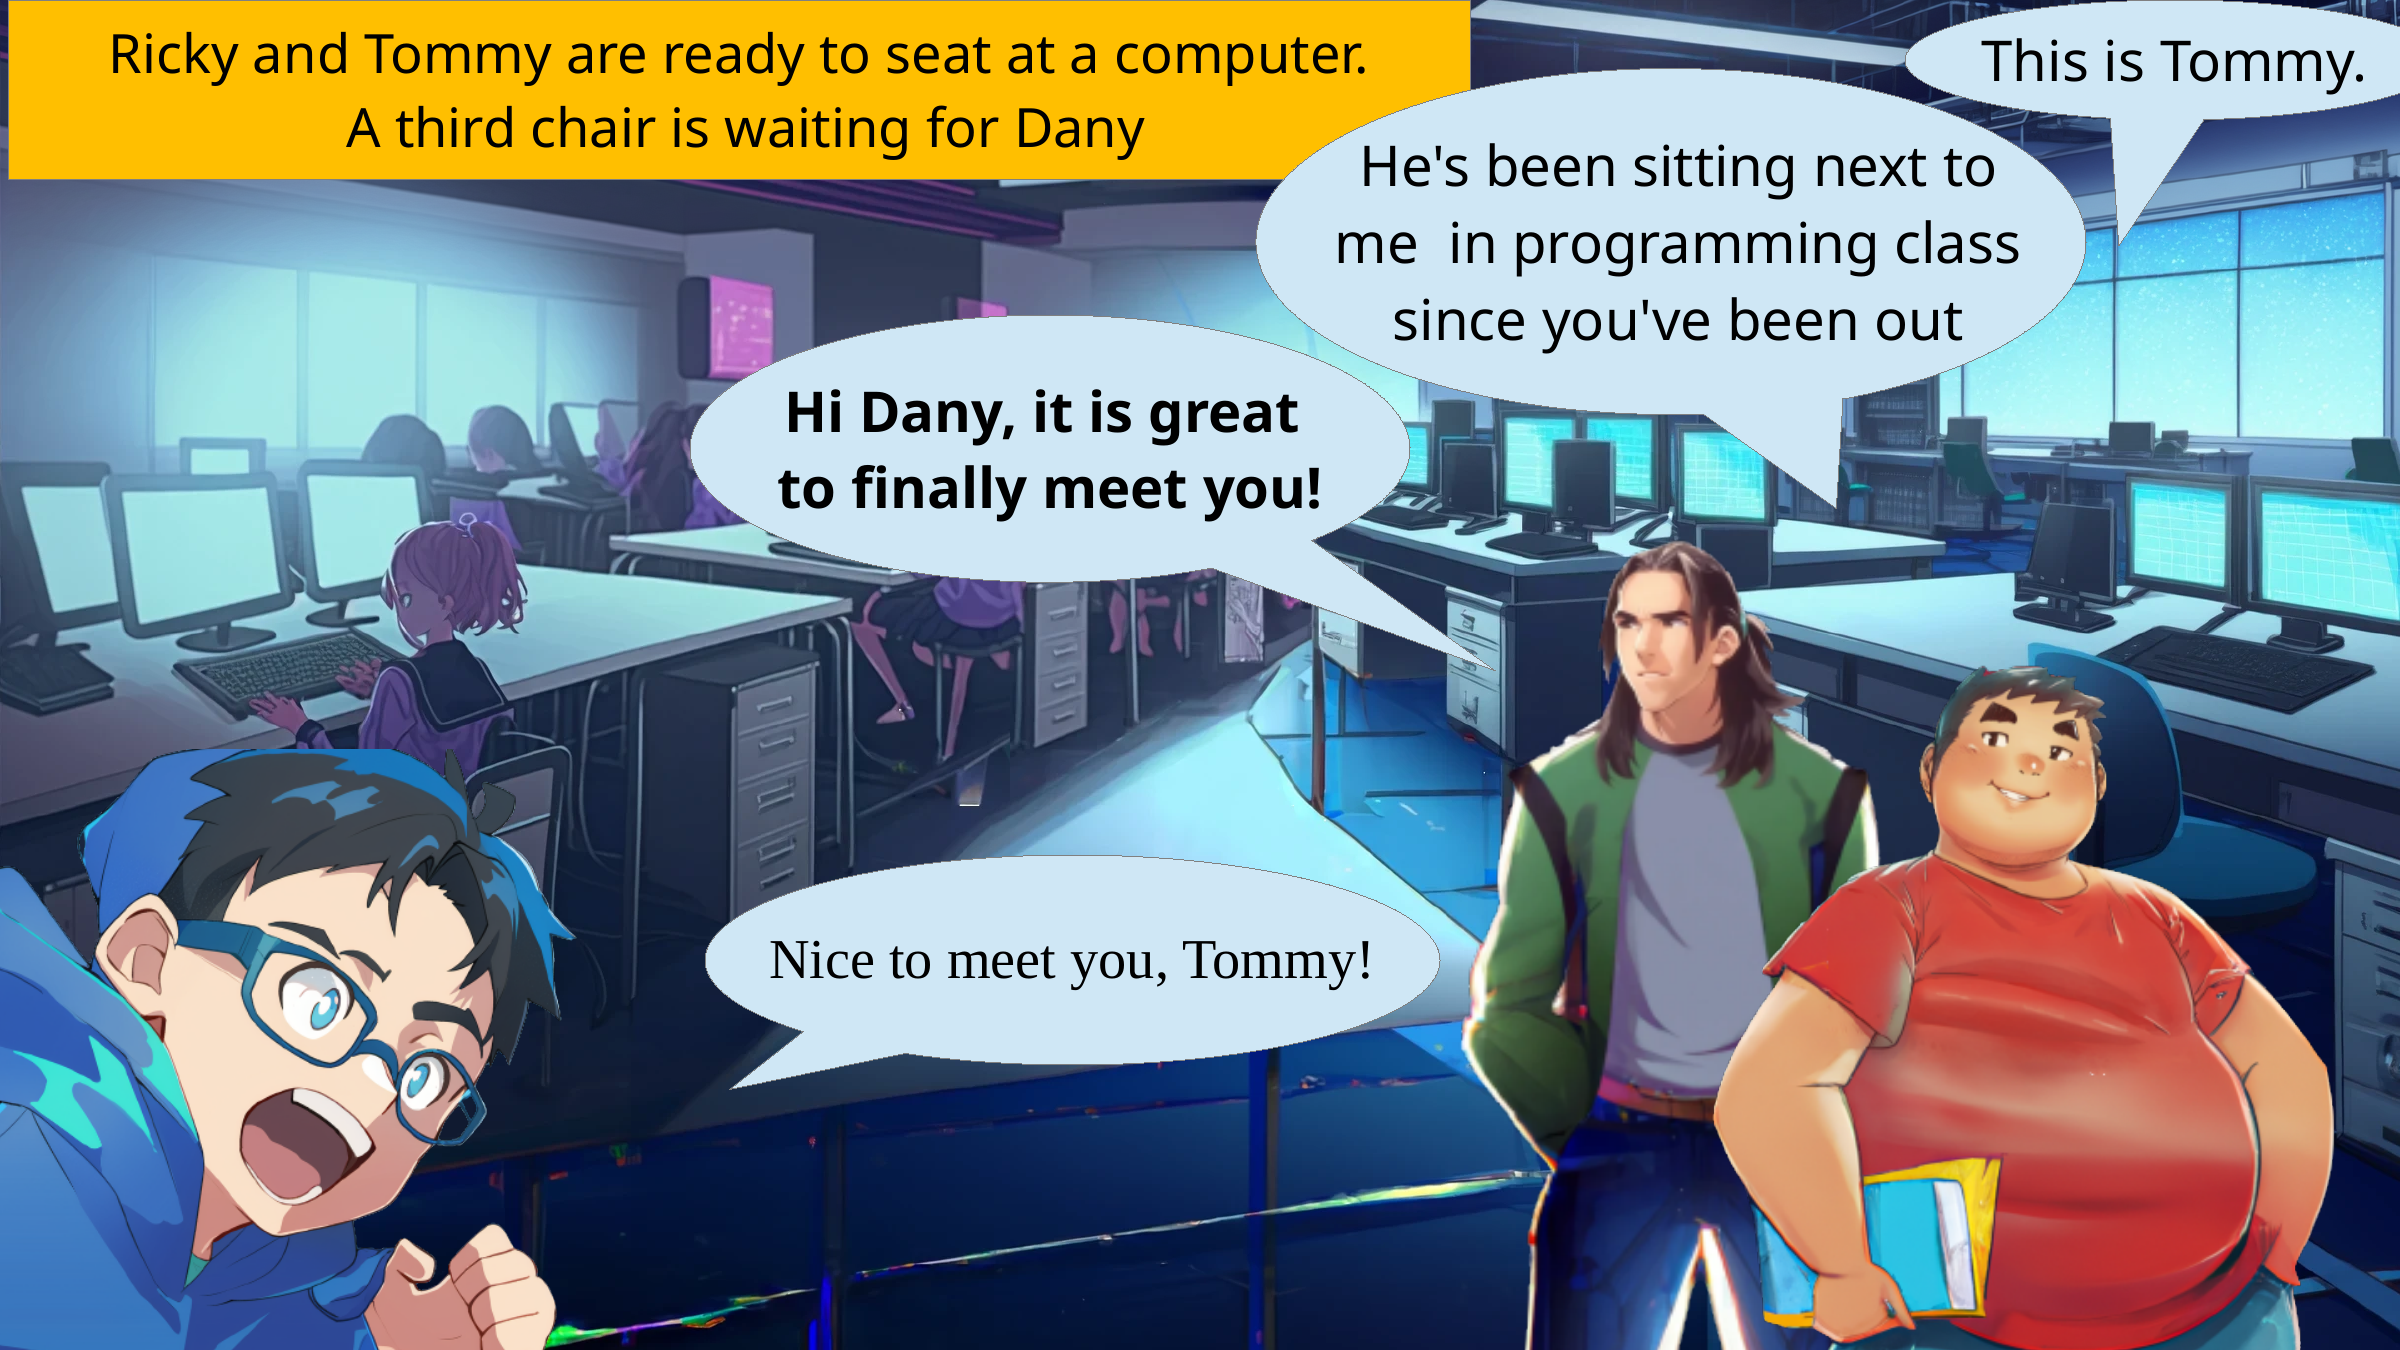

Ricky and Tommy are ready to seat at a computer.
 A third chair is waiting for Dany
This is Tommy.
 He's been sitting next to
 me in programming class
 since you've been out
Hi Dany, it is great
to finally meet you!
Nice to meet you, Tommy!